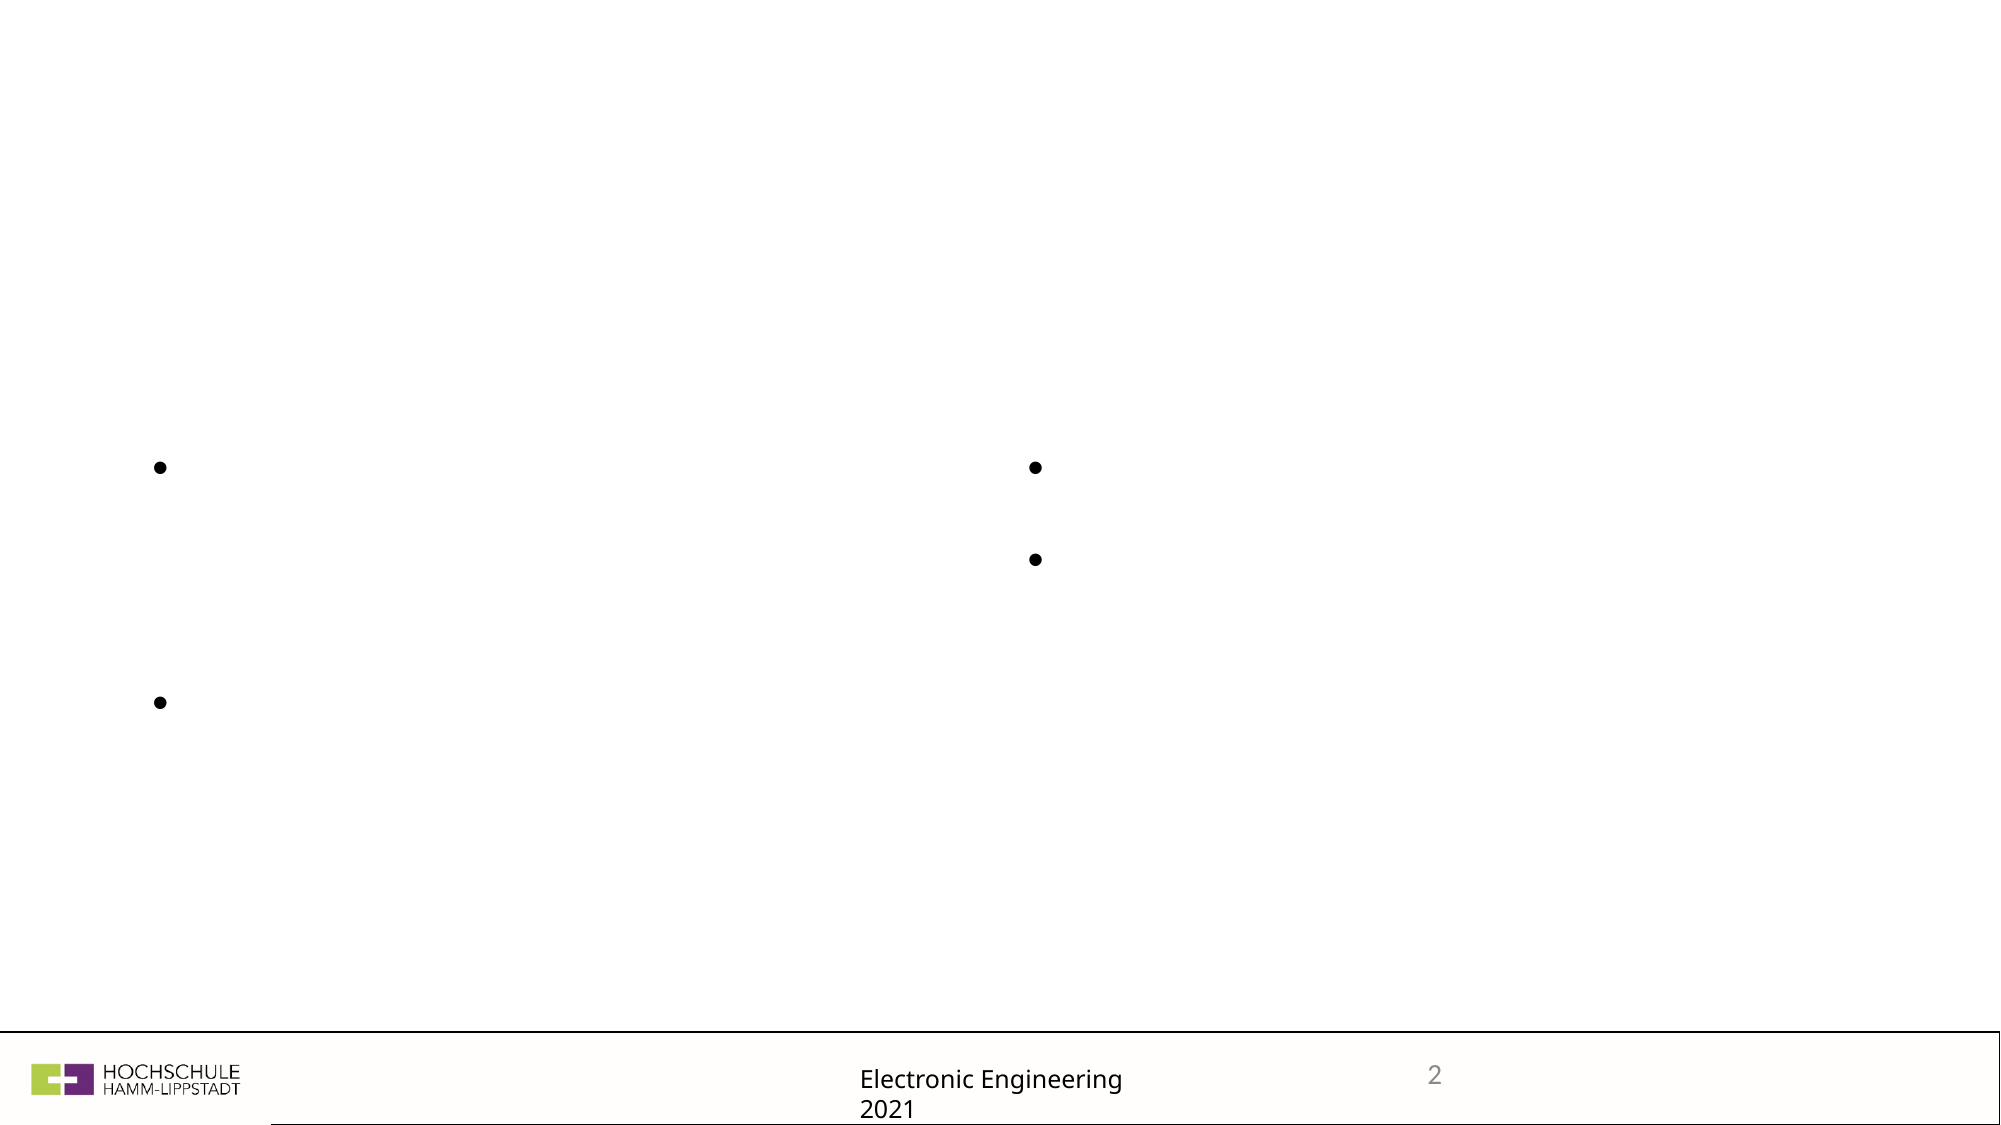

# Motivation
Delineate the uses and categorizations of requirements documents
Describing the different categories
Conceptualizing those differences
Conceptualizing potential issues and definitive flaws
2
Electronic Engineering 2021